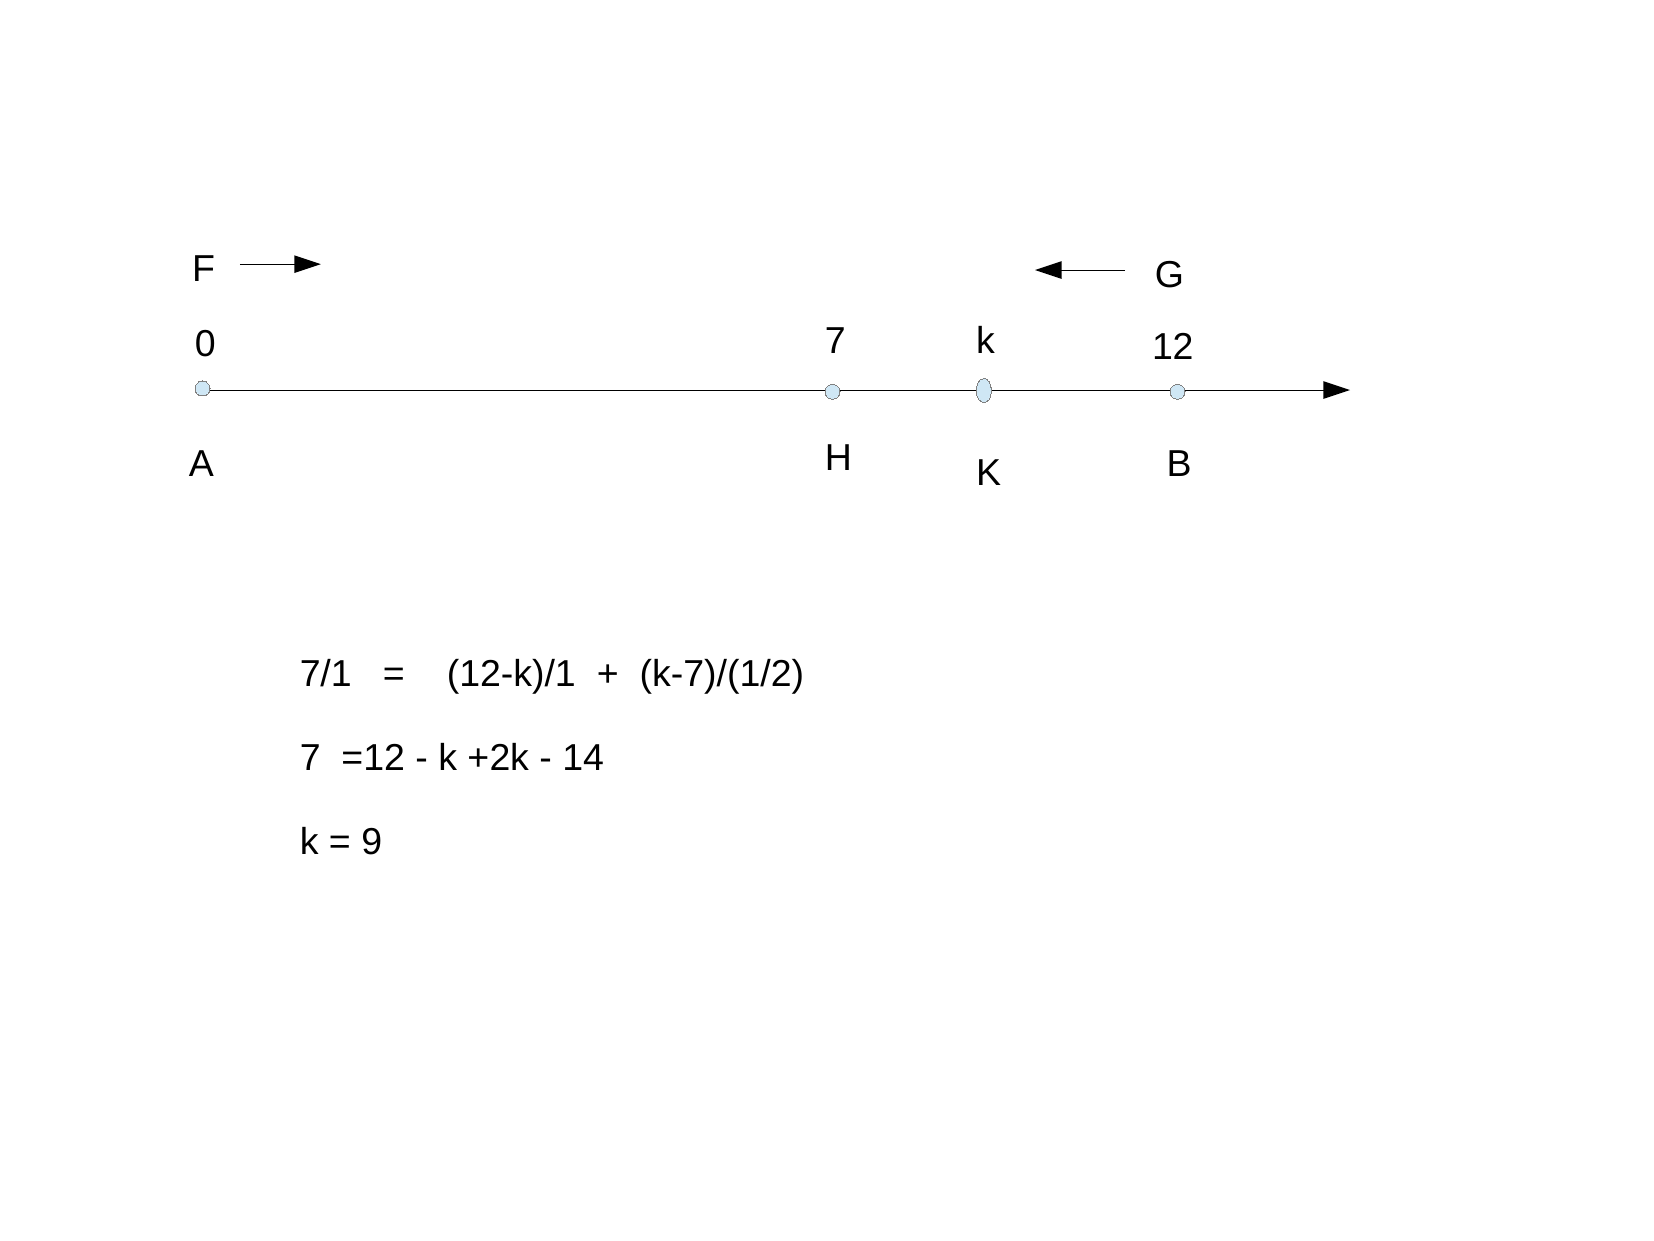

F
G
7
k
0
12
H
A
B
K
7/1 = (12-k)/1 + (k-7)/(1/2)
7 =12 - k +2k - 14
k = 9